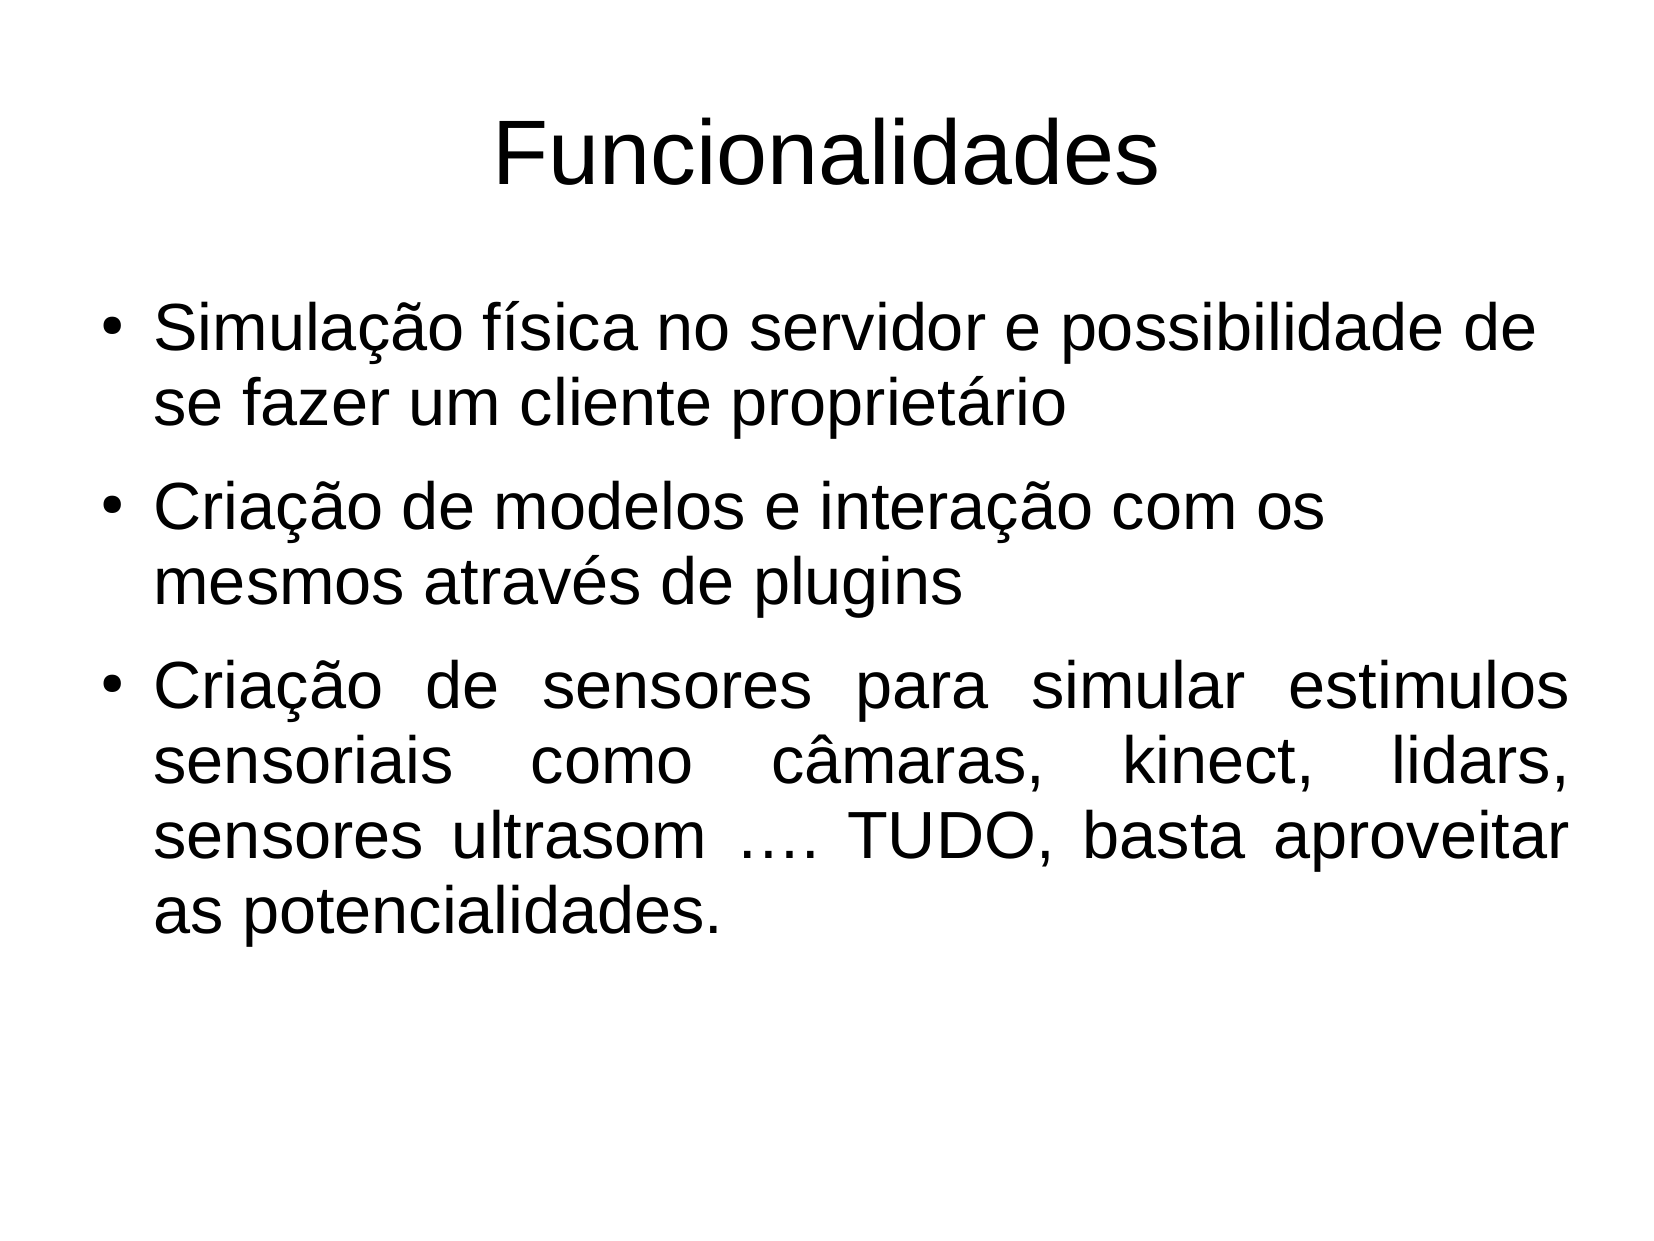

# Funcionalidades
Simulação física no servidor e possibilidade de se fazer um cliente proprietário
Criação de modelos e interação com os mesmos através de plugins
Criação de sensores para simular estimulos sensoriais como câmaras, kinect, lidars, sensores ultrasom …. TUDO, basta aproveitar as potencialidades.